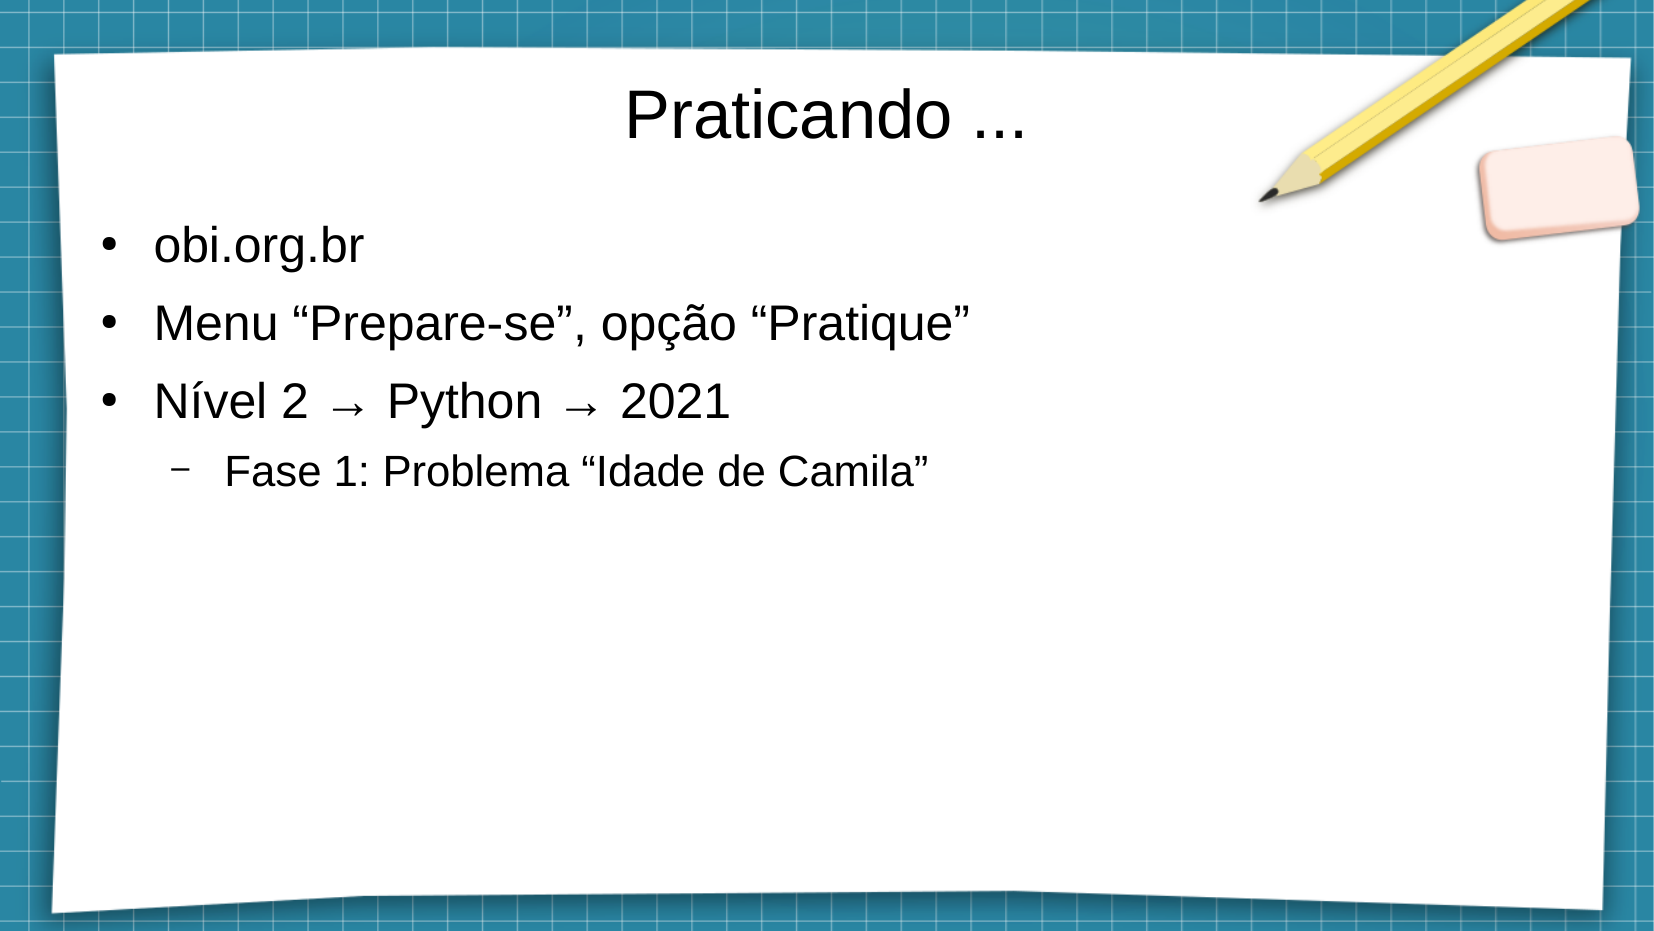

# Praticando ...
obi.org.br
Menu “Prepare-se”, opção “Pratique”
Nível 2 → Python → 2021
Fase 1: Problema “Idade de Camila”